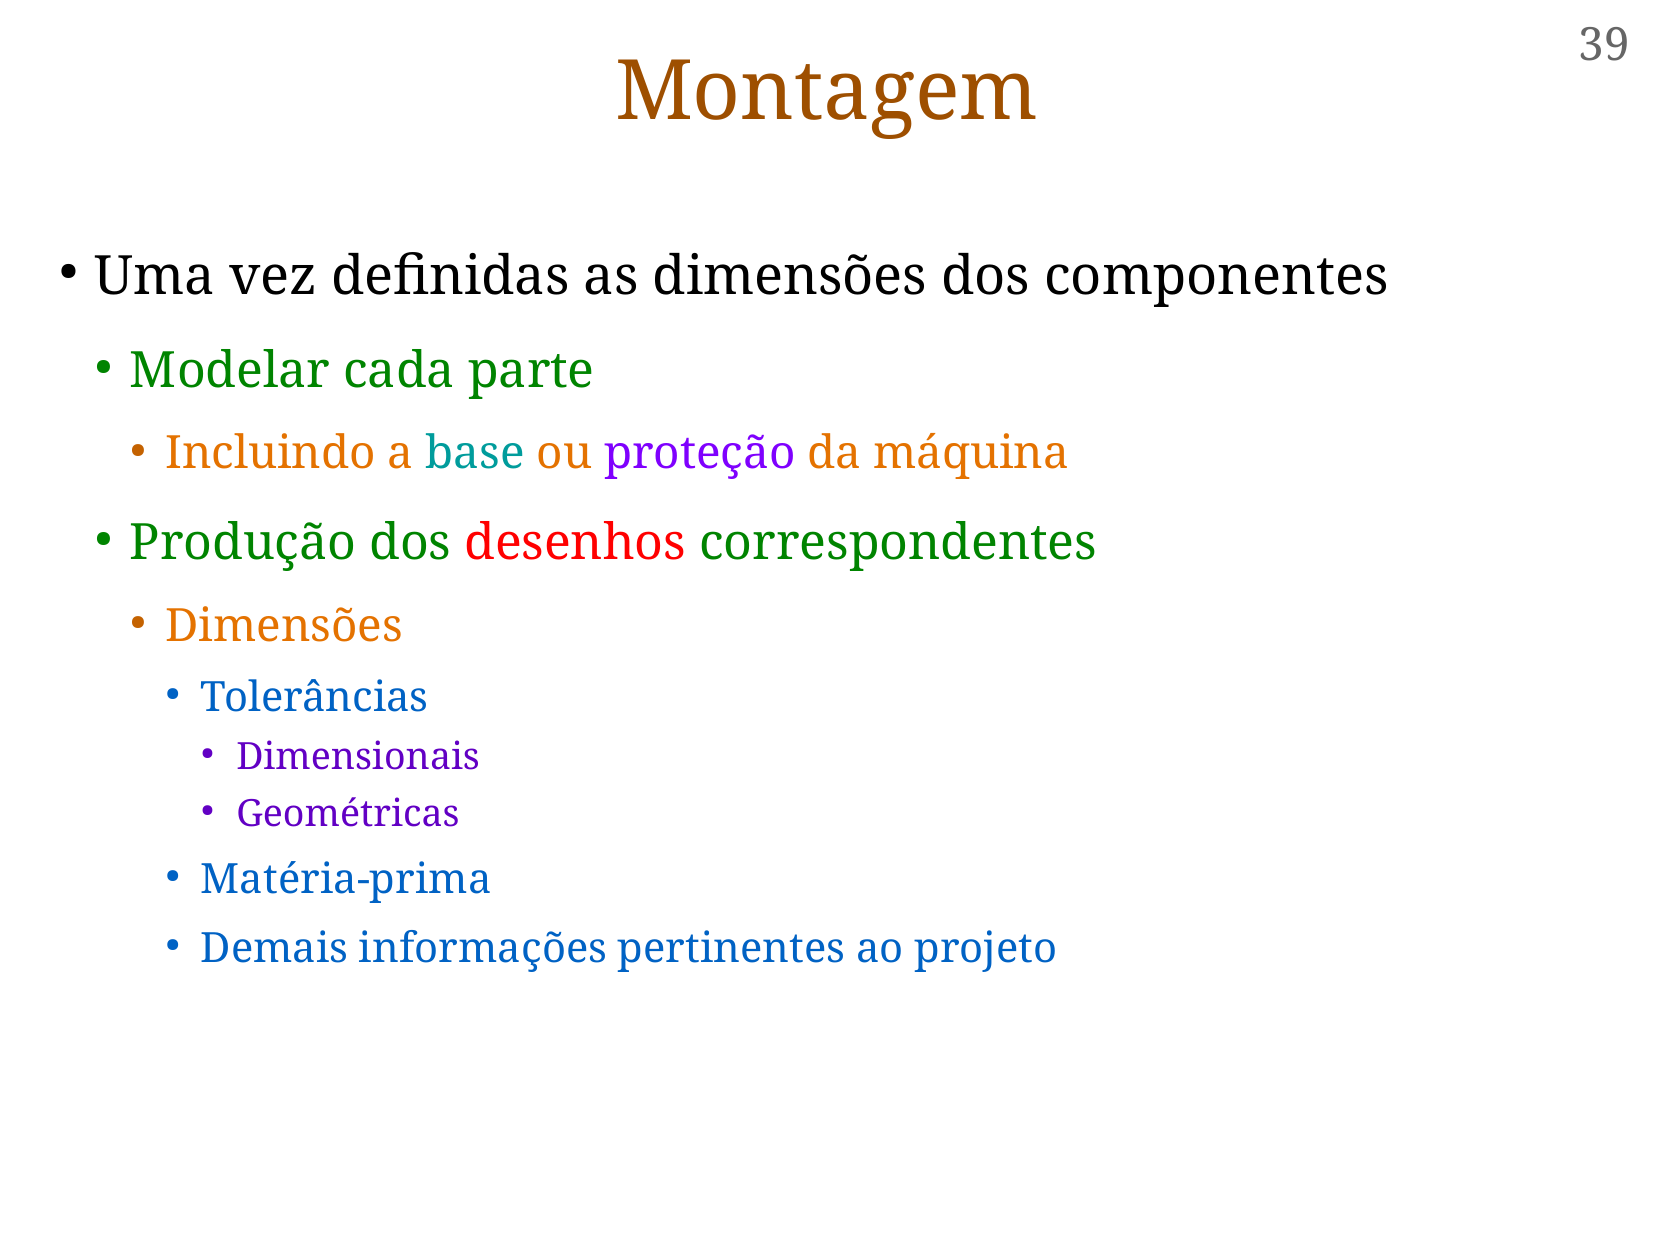

39
# Montagem
Uma vez definidas as dimensões dos componentes
Modelar cada parte
Incluindo a base ou proteção da máquina
Produção dos desenhos correspondentes
Dimensões
Tolerâncias
Dimensionais
Geométricas
Matéria-prima
Demais informações pertinentes ao projeto